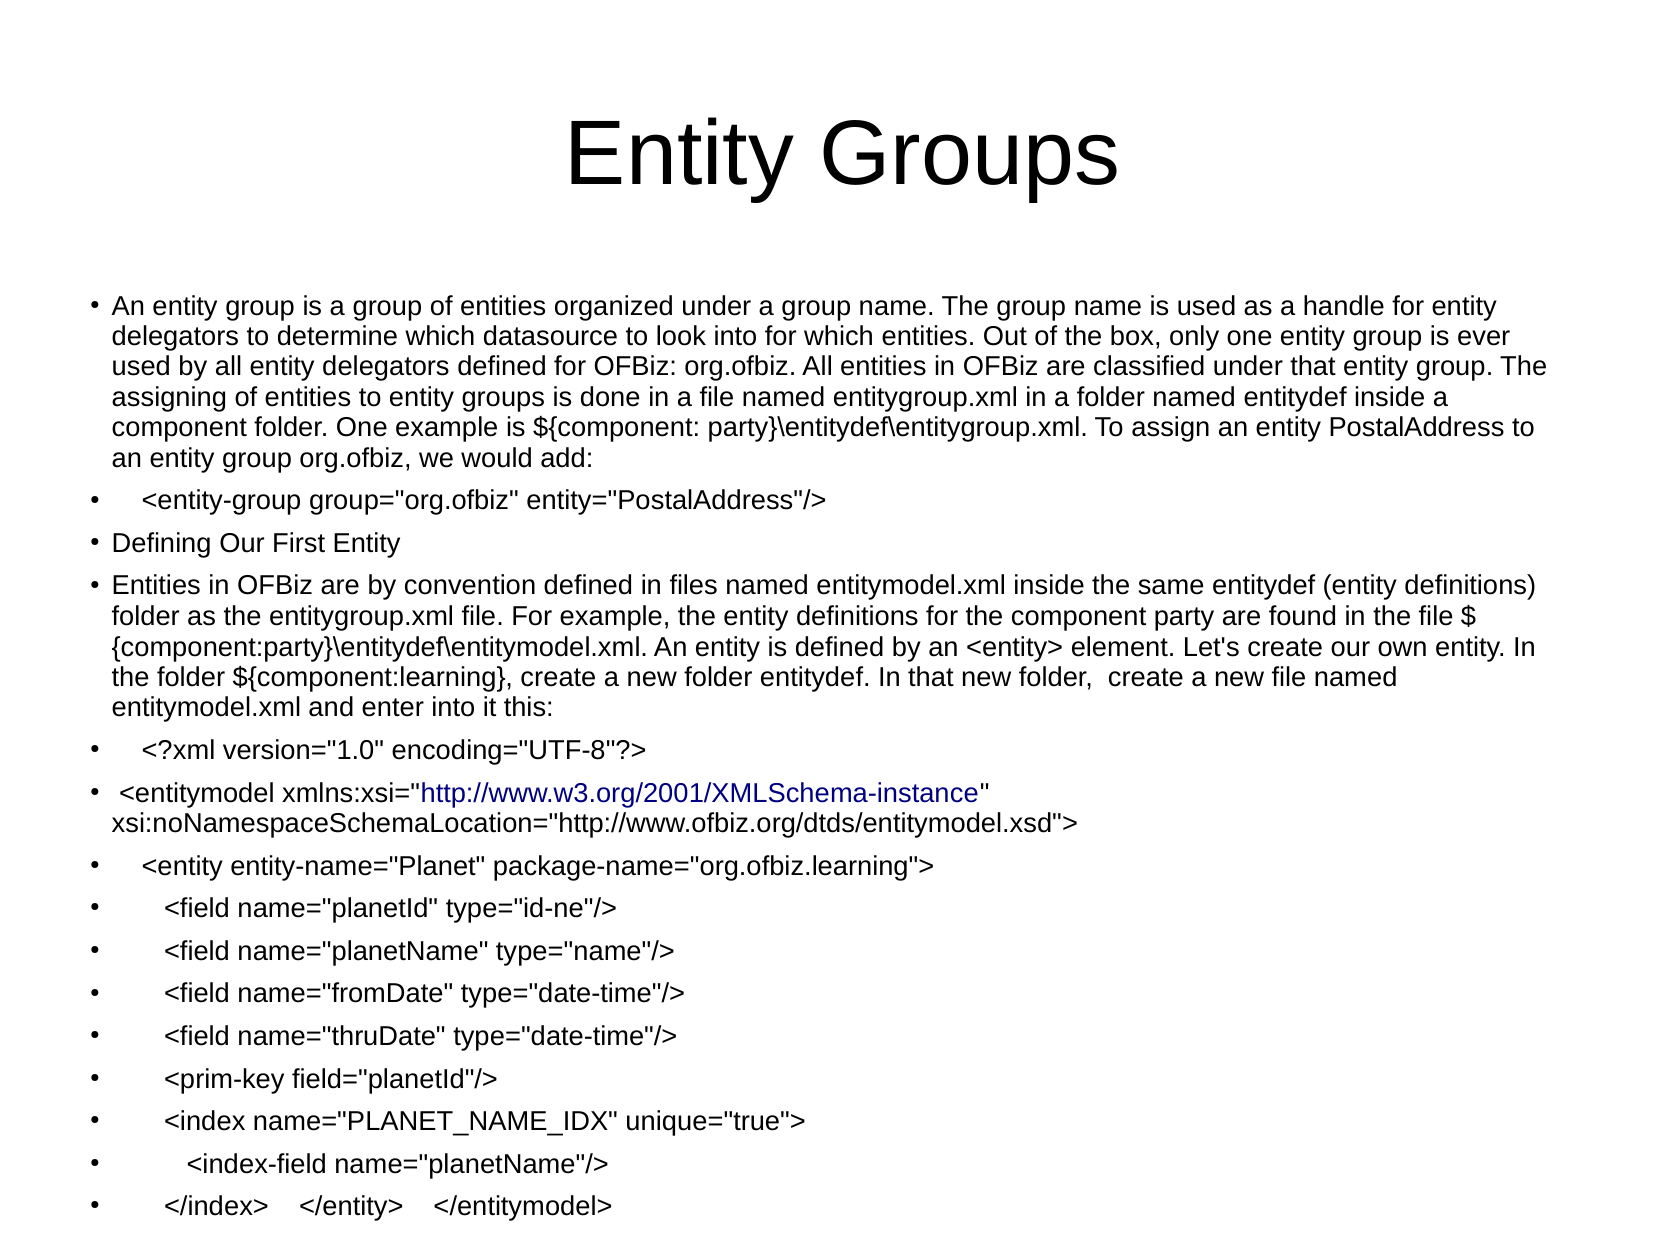

# Entity Groups
An entity group is a group of entities organized under a group name. The group name is used as a handle for entity delegators to determine which datasource to look into for which entities. Out of the box, only one entity group is ever used by all entity delegators defined for OFBiz: org.ofbiz. All entities in OFBiz are classified under that entity group. The assigning of entities to entity groups is done in a file named entitygroup.xml in a folder named entitydef inside a component folder. One example is ${component: party}\entitydef\entitygroup.xml. To assign an entity PostalAddress to an entity group org.ofbiz, we would add:
 <entity-group group="org.ofbiz" entity="PostalAddress"/>
Defining Our First Entity
Entities in OFBiz are by convention defined in files named entitymodel.xml inside the same entitydef (entity definitions) folder as the entitygroup.xml file. For example, the entity definitions for the component party are found in the file ${component:party}\entitydef\entitymodel.xml. An entity is defined by an <entity> element. Let's create our own entity. In the folder ${component:learning}, create a new folder entitydef. In that new folder, create a new file named entitymodel.xml and enter into it this:
 <?xml version="1.0" encoding="UTF-8"?>
 <entitymodel xmlns:xsi="http://www.w3.org/2001/XMLSchema-instance" xsi:noNamespaceSchemaLocation="http://www.ofbiz.org/dtds/entitymodel.xsd">
 <entity entity-name="Planet" package-name="org.ofbiz.learning">
 <field name="planetId" type="id-ne"/>
 <field name="planetName" type="name"/>
 <field name="fromDate" type="date-time"/>
 <field name="thruDate" type="date-time"/>
 <prim-key field="planetId"/>
 <index name="PLANET_NAME_IDX" unique="true">
 <index-field name="planetName"/>
 </index> </entity> </entitymodel>